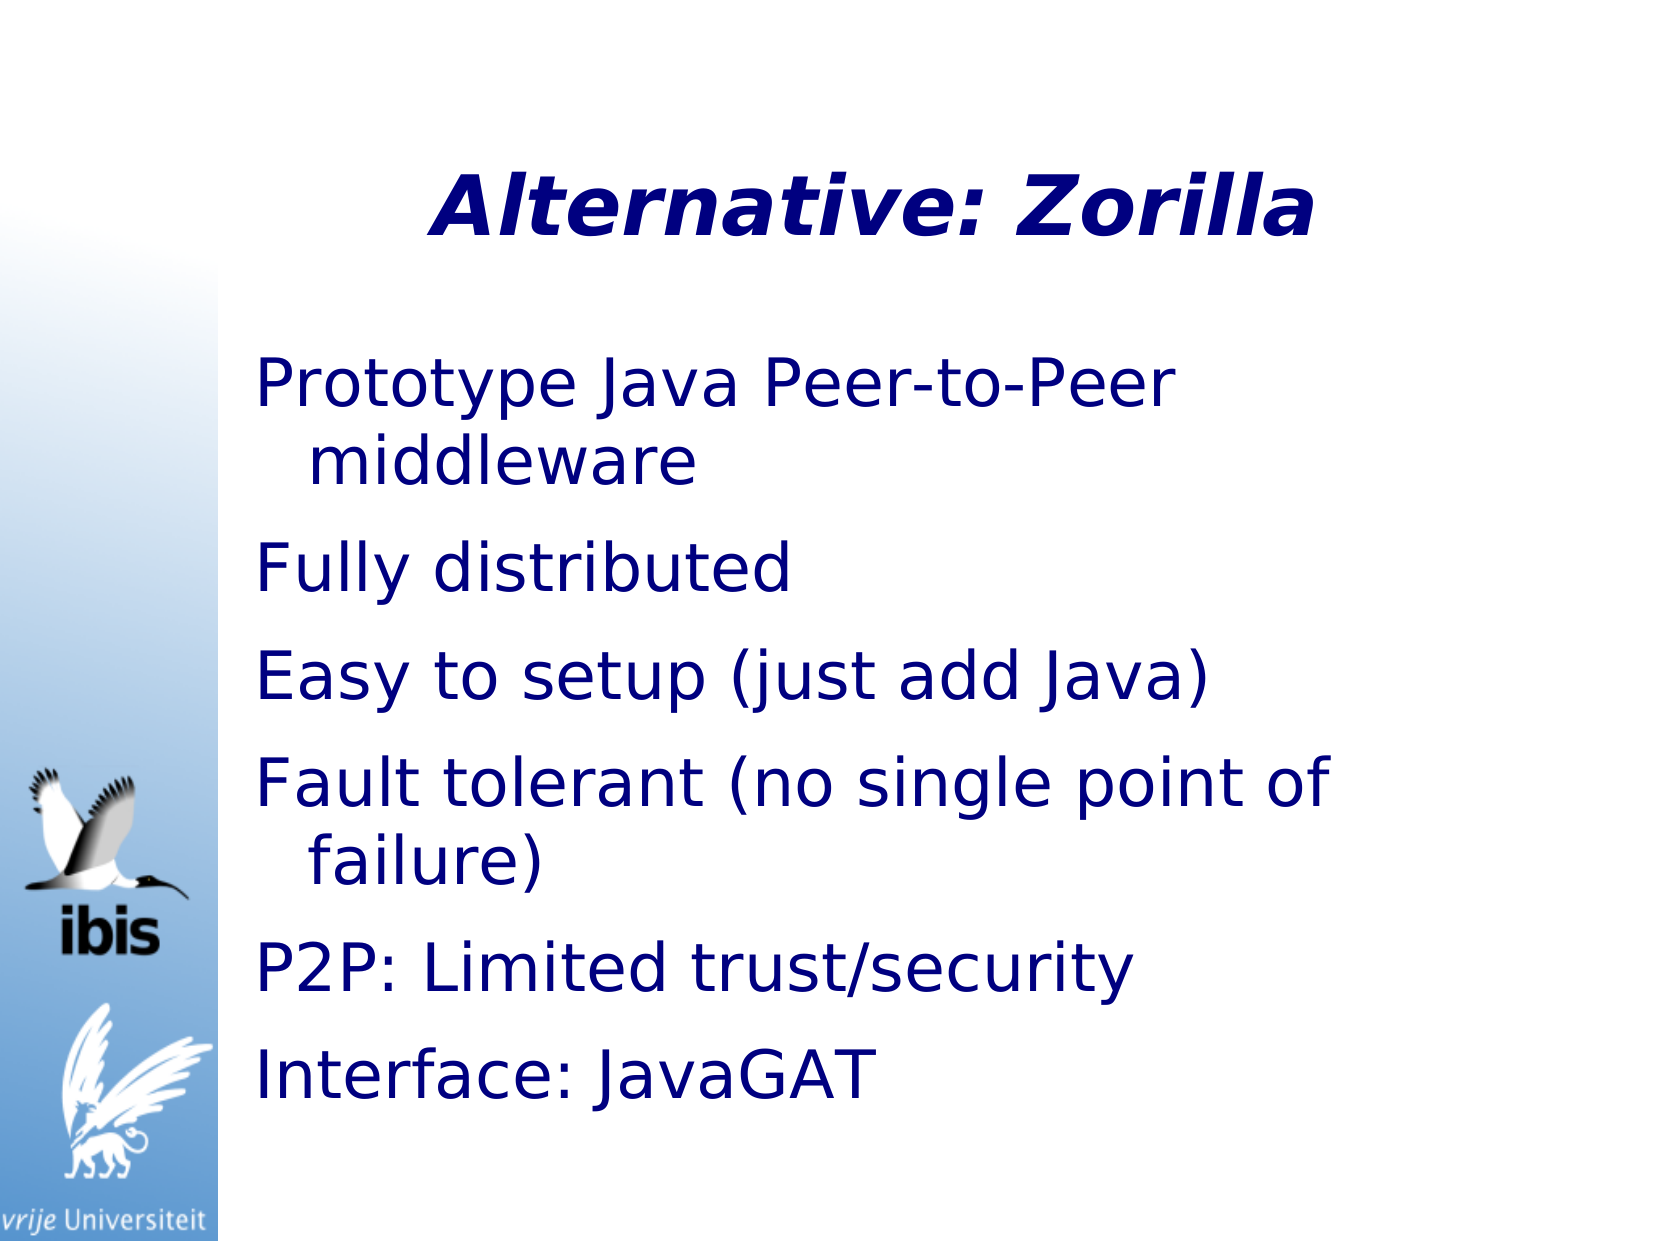

# Alternative: Zorilla
Prototype Java Peer-to-Peer middleware
Fully distributed
Easy to setup (just add Java)
Fault tolerant (no single point of failure)
P2P: Limited trust/security
Interface: JavaGAT